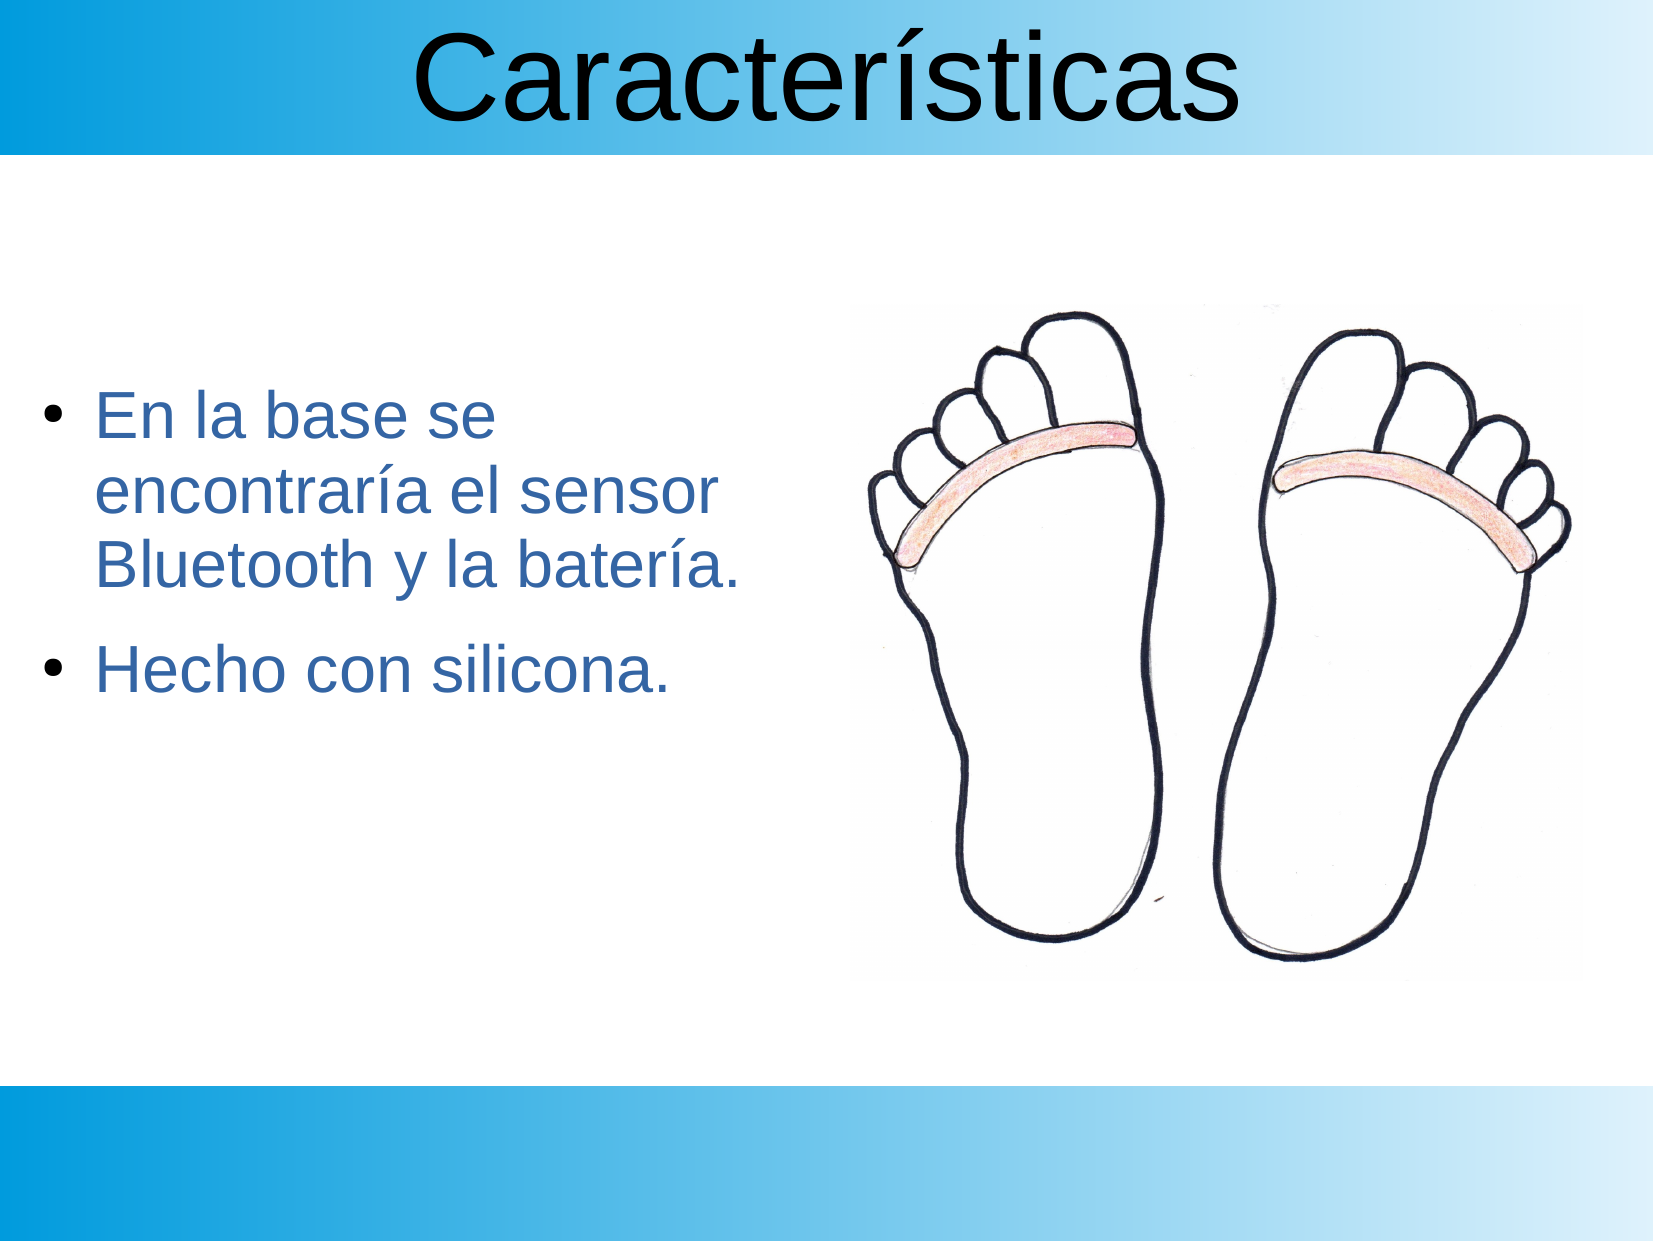

# Características
En la base se encontraría el sensor Bluetooth y la batería.
Hecho con silicona.